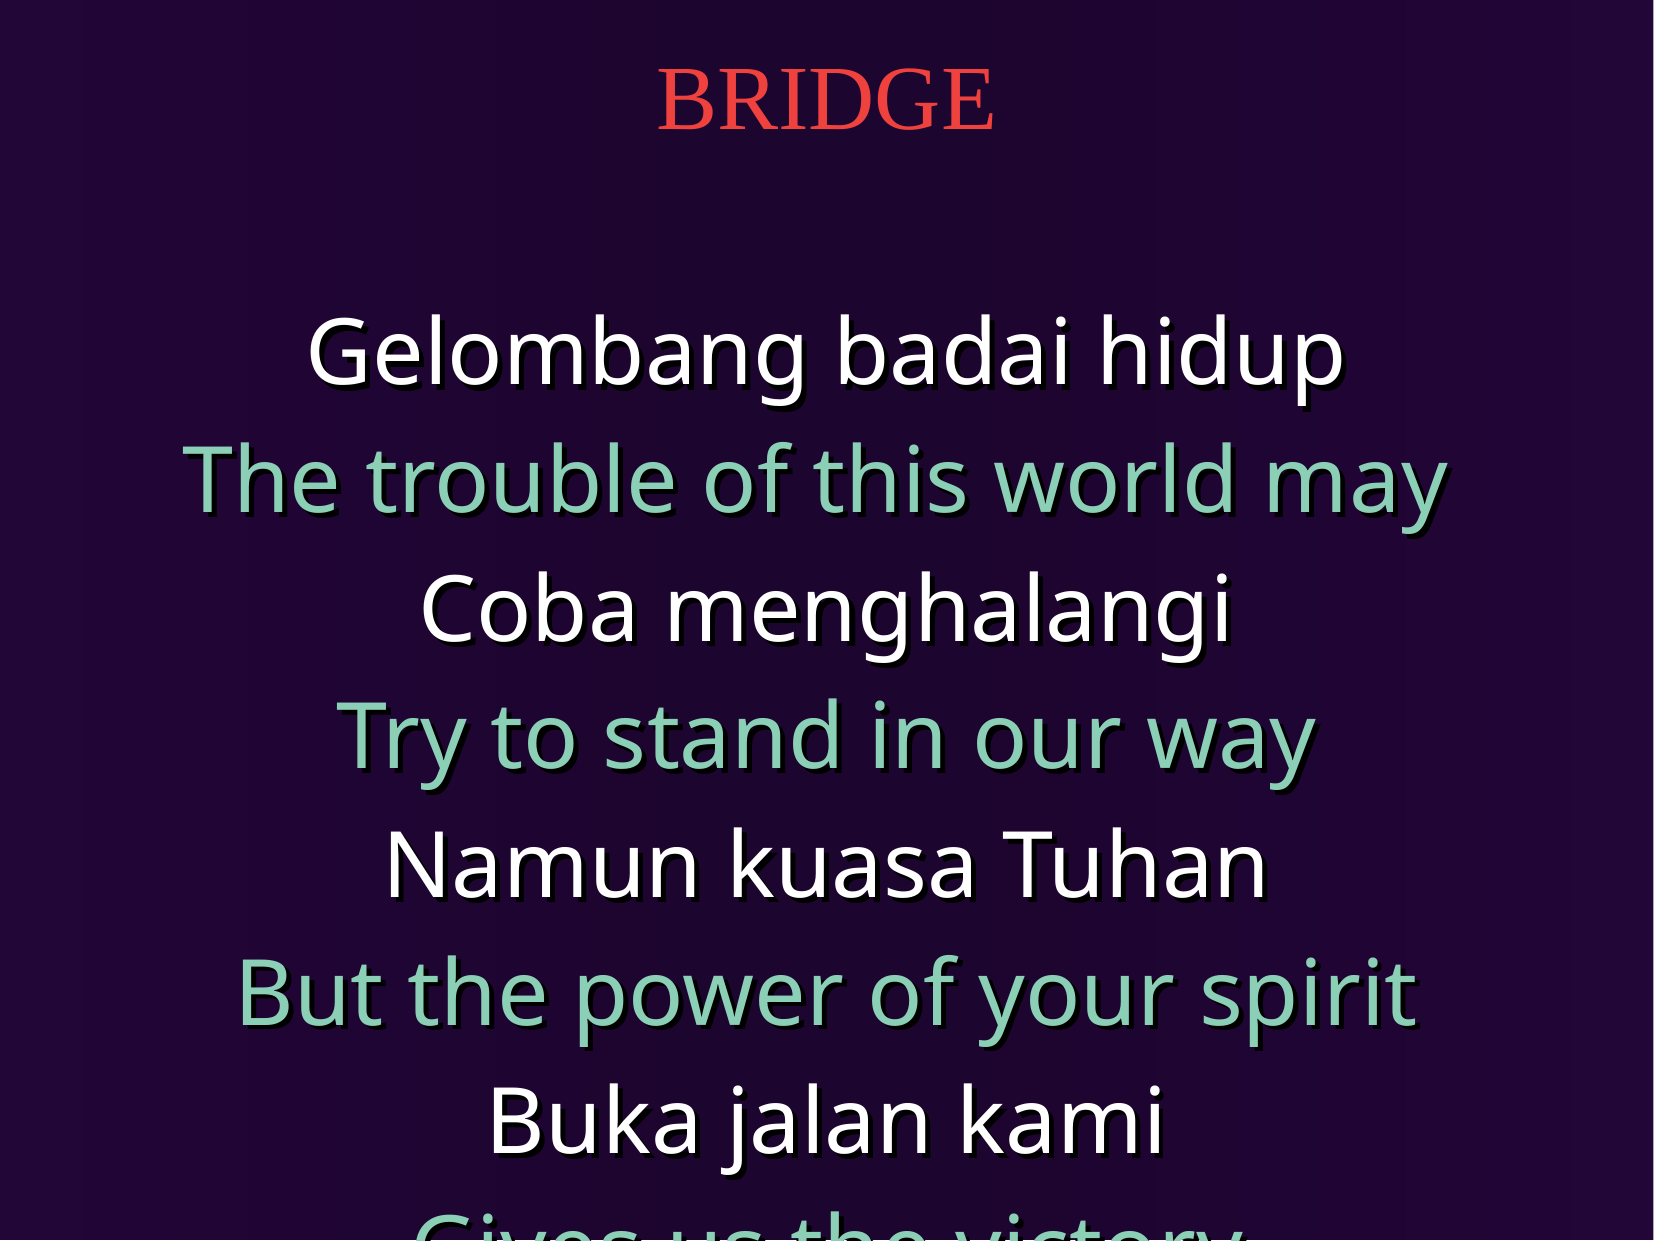

bridge
Gelombang badai hidup
Coba menghalangi
Namun kuasa Tuhan
Buka jalan kami
The trouble of this world may
Try to stand in our way
But the power of your spirit
Gives us the victory